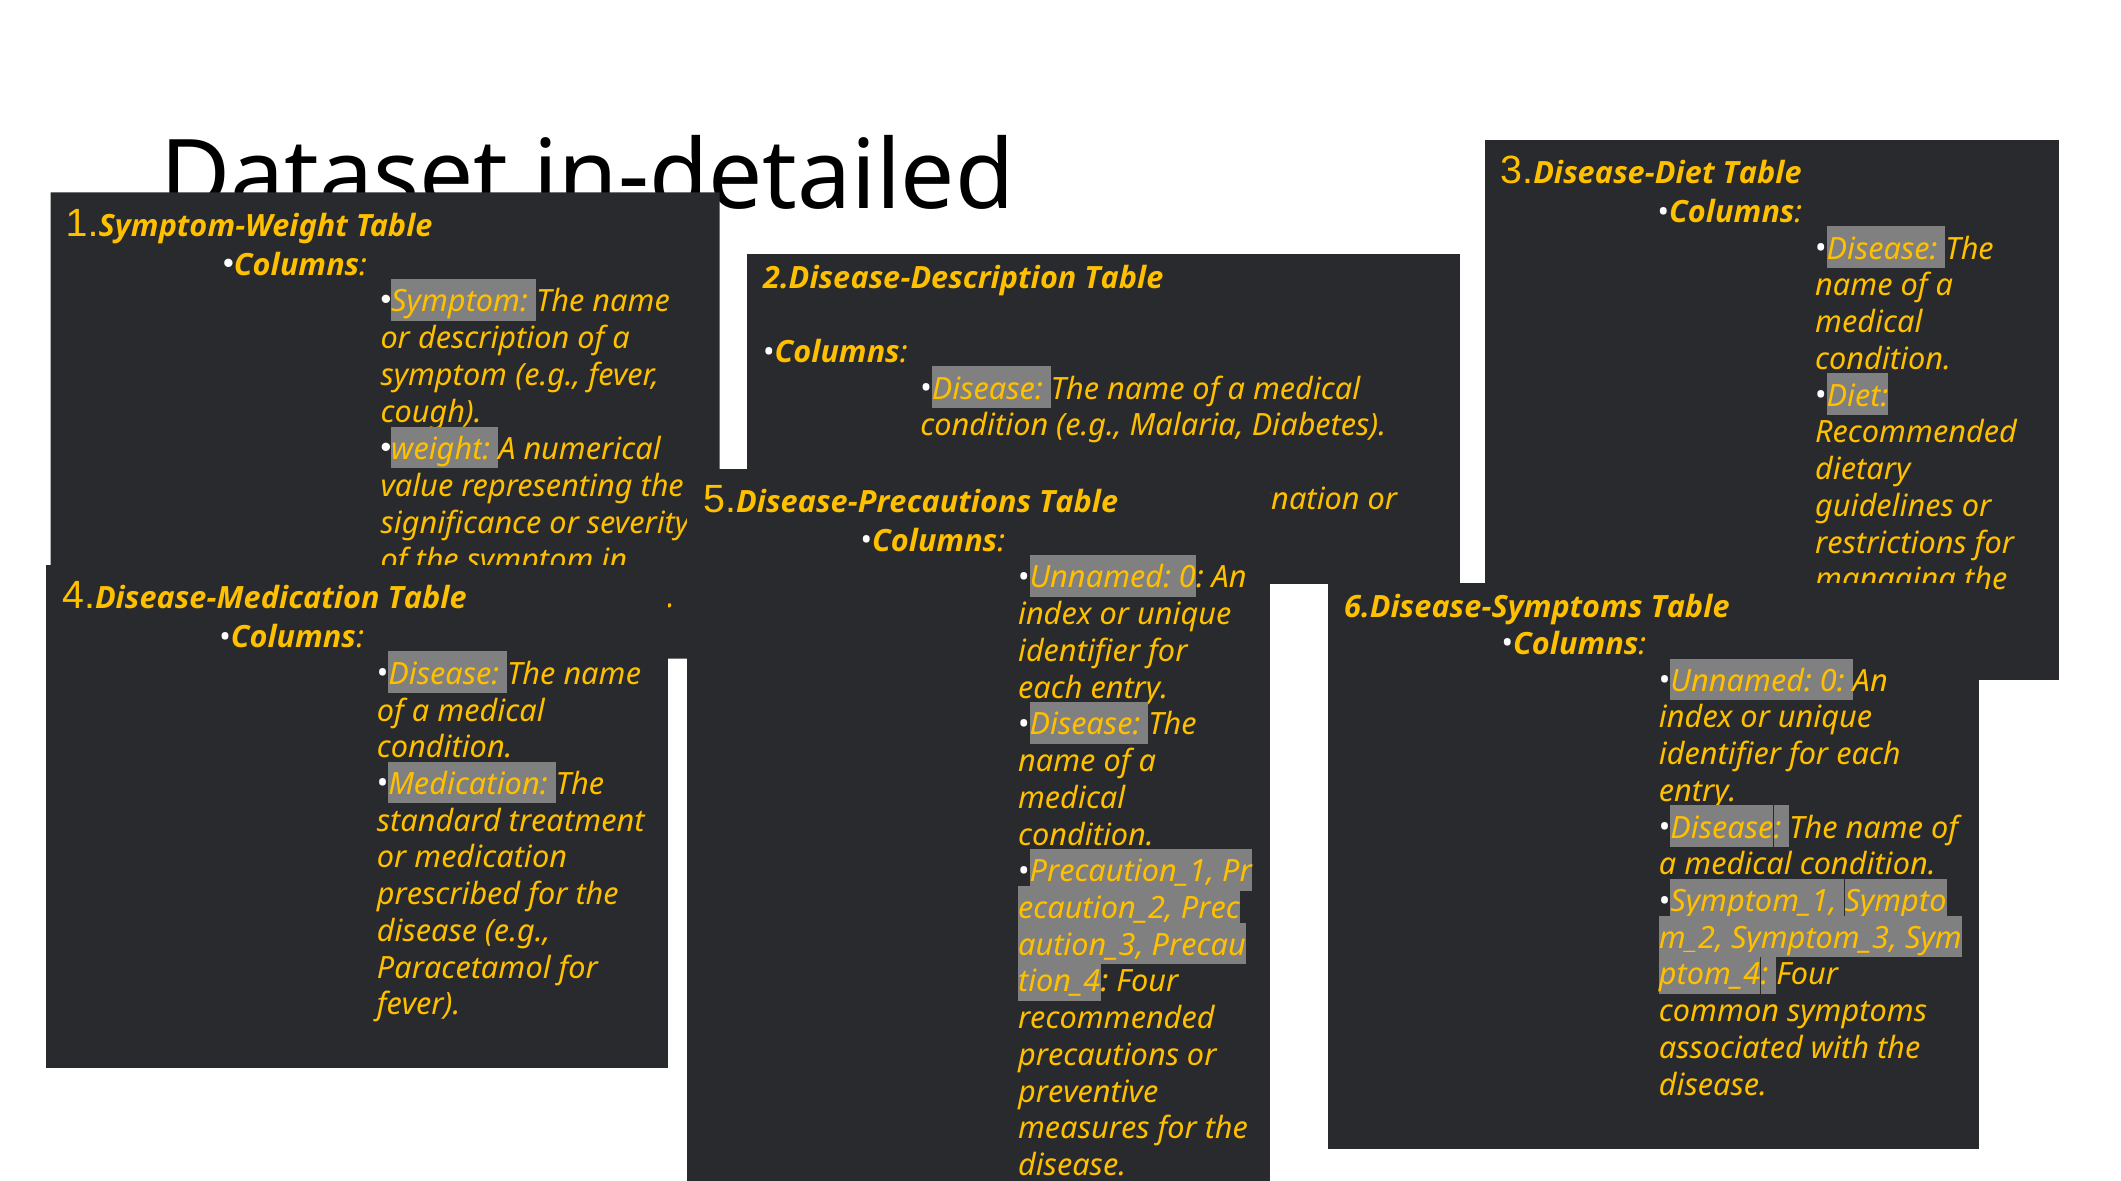

# Dataset in-detailed
3.Disease-Diet Table
Columns:
Disease: The name of a medical condition.
Diet: Recommended dietary guidelines or restrictions for managing the disease.
1.Symptom-Weight Table
Columns:
Symptom: The name or description of a symptom (e.g., fever, cough).
weight: A numerical value representing the significance or severity of the symptom in diagnosing a disease.
2.Disease-Description Table
Columns:
Disease: The name of a medical condition (e.g., Malaria, Diabetes).
Description: A brief explanation or definition of the disease
5.Disease-Precautions Table
Columns:
Unnamed: 0: An index or unique identifier for each entry.
Disease: The name of a medical condition.
Precaution_1, Precaution_2, Precaution_3, Precaution_4: Four recommended precautions or preventive measures for the disease.
4.Disease-Medication Table
Columns:
Disease: The name of a medical condition.
Medication: The standard treatment or medication prescribed for the disease (e.g., Paracetamol for fever).
6.Disease-Symptoms Table
Columns:
Unnamed: 0: An index or unique identifier for each entry.
Disease: The name of a medical condition.
Symptom_1, Symptom_2, Symptom_3, Symptom_4: Four common symptoms associated with the disease.